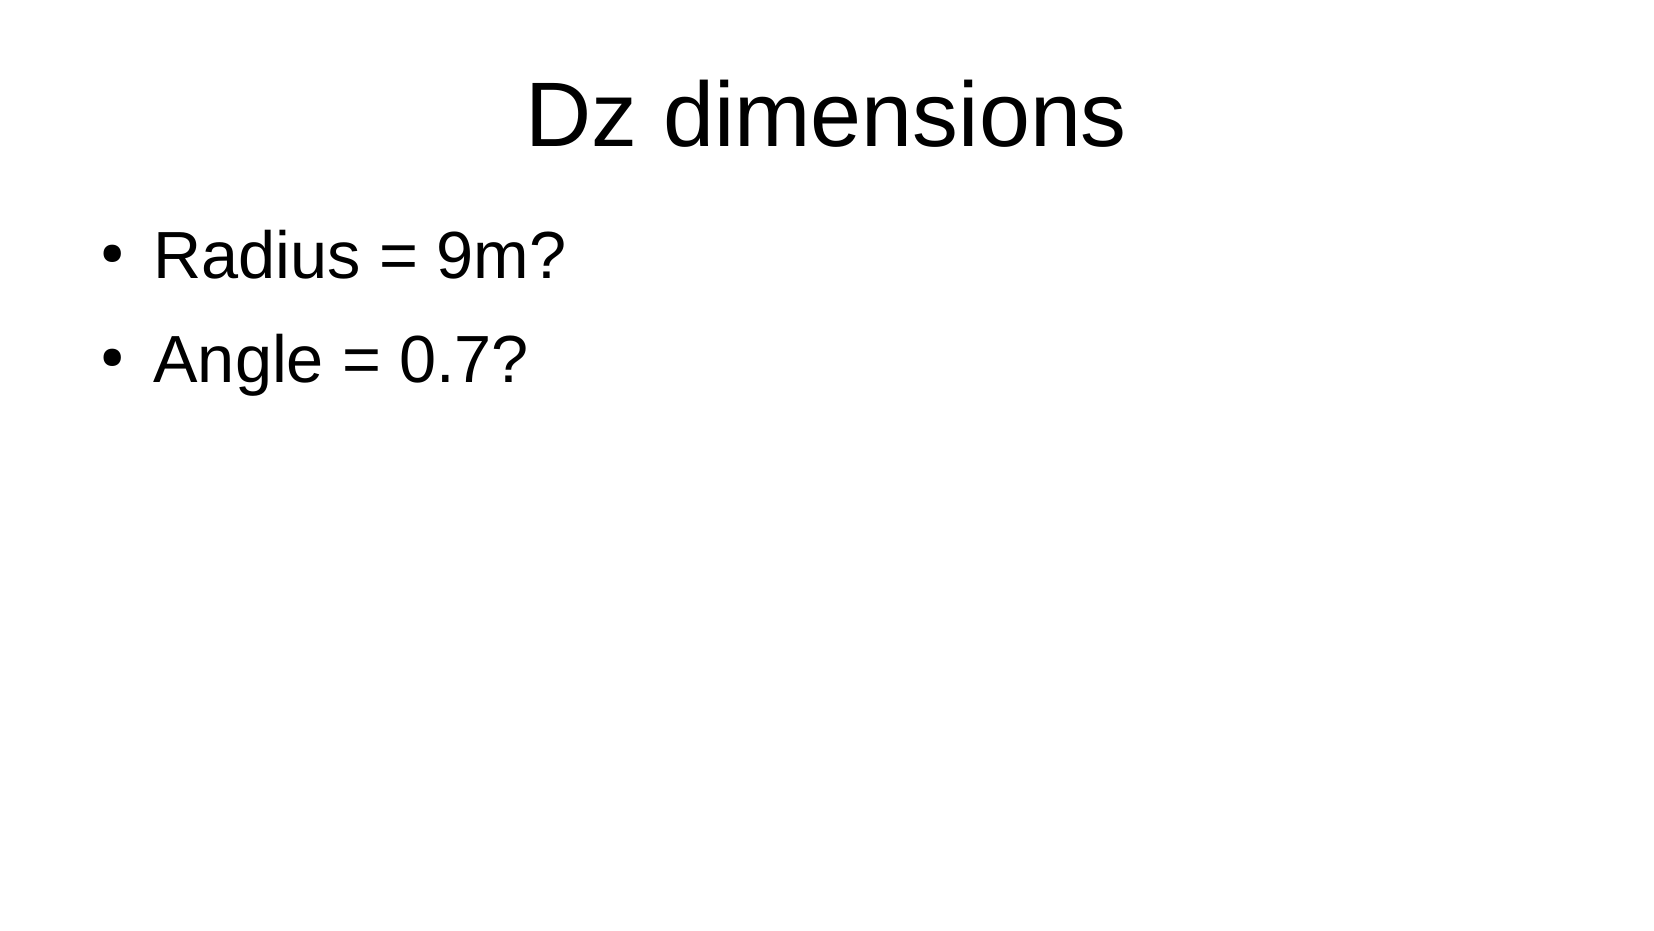

# Dz dimensions
Radius = 9m?
Angle = 0.7?